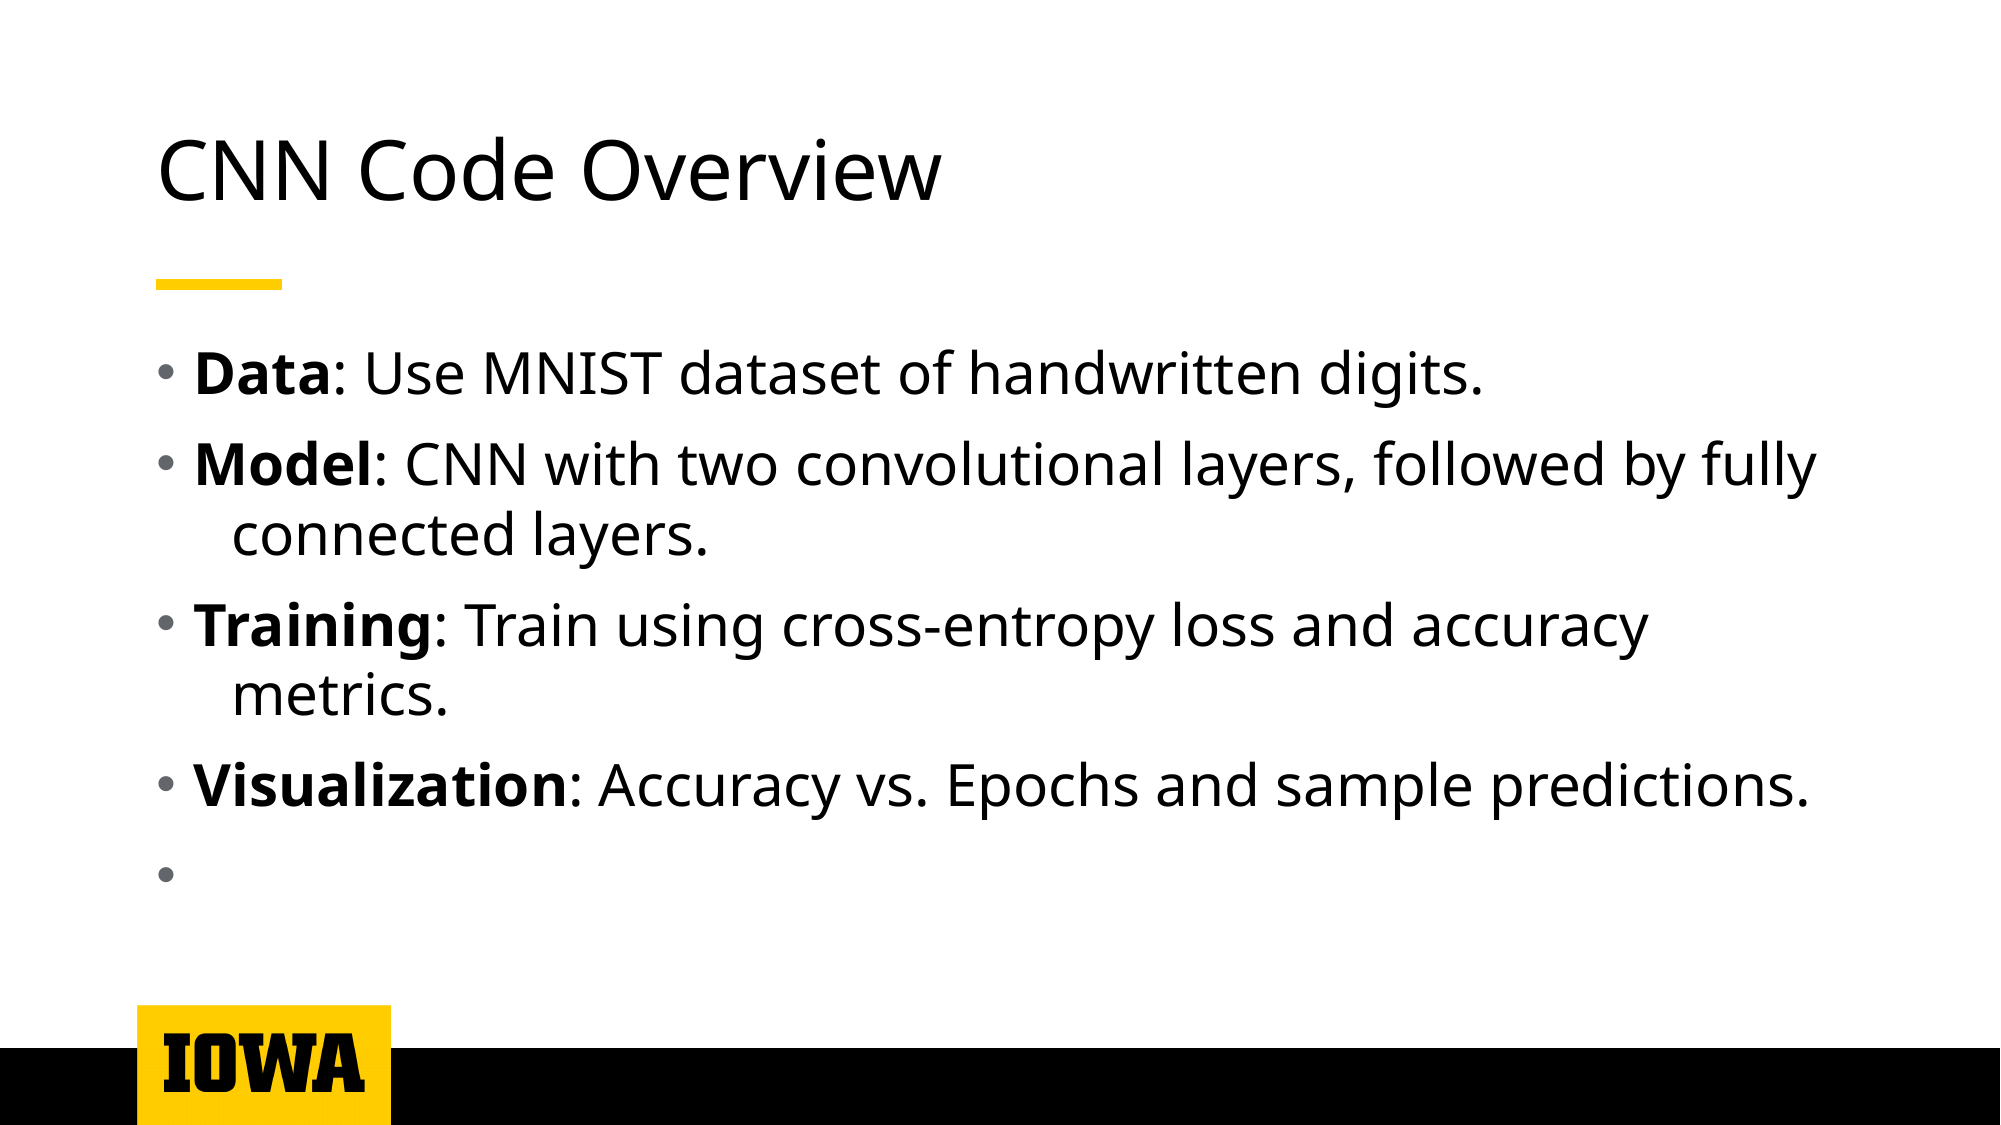

# CNN Code Overview
Data: Use MNIST dataset of handwritten digits.
Model: CNN with two convolutional layers, followed by fully connected layers.
Training: Train using cross-entropy loss and accuracy metrics.
Visualization: Accuracy vs. Epochs and sample predictions.